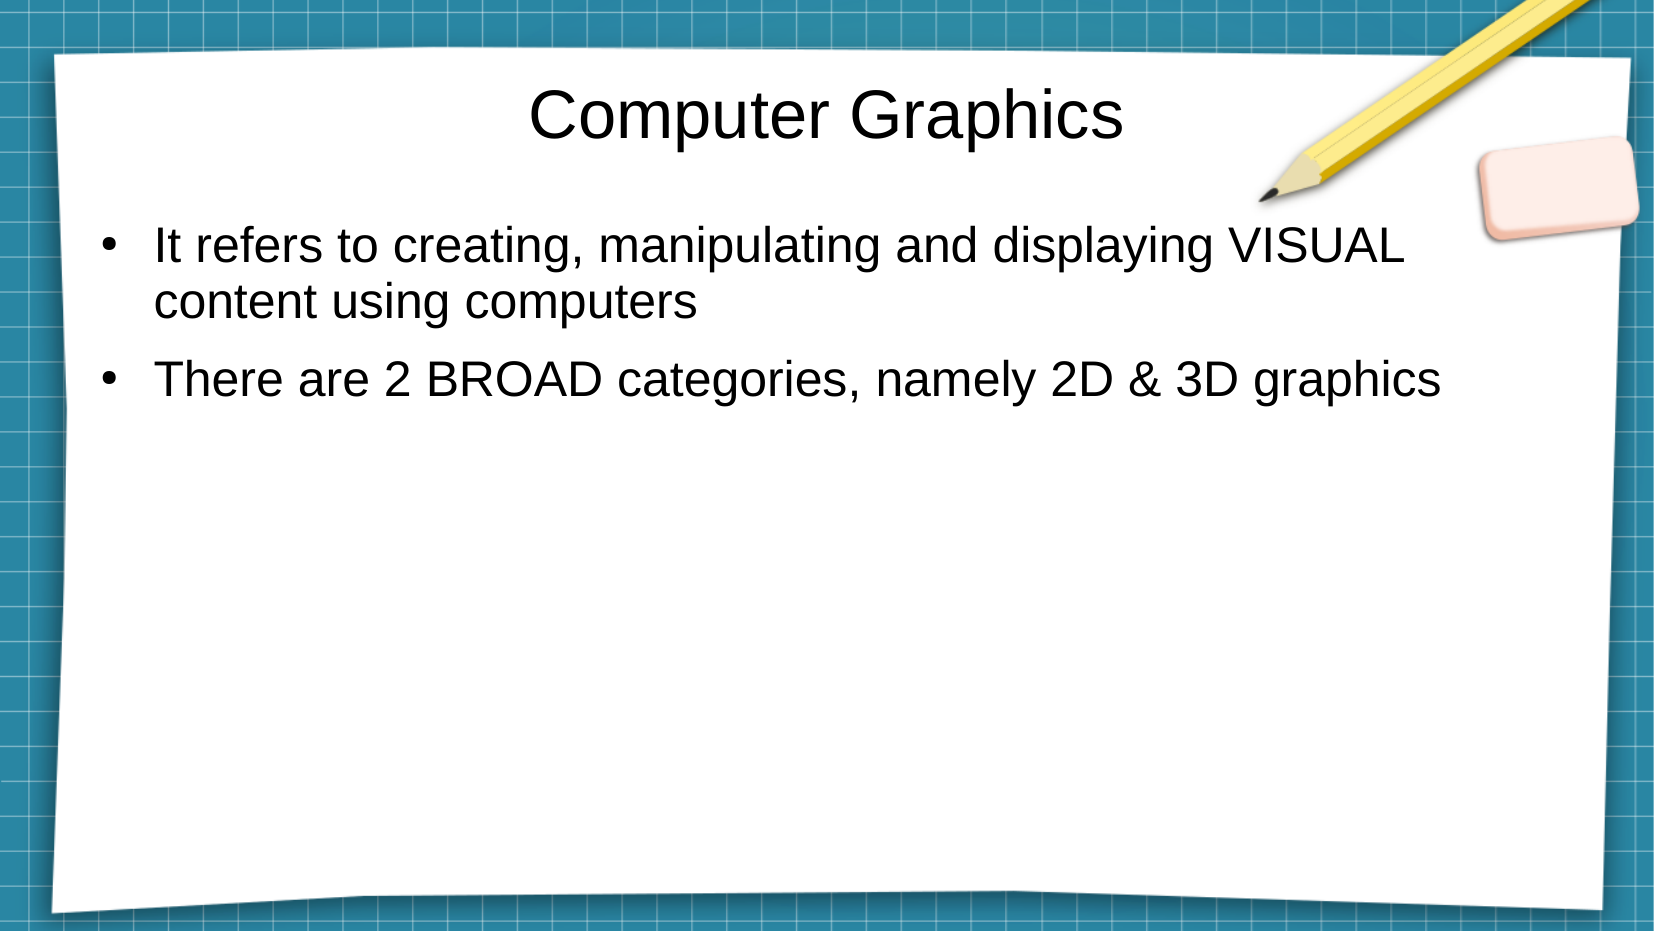

# Computer Graphics
It refers to creating, manipulating and displaying VISUAL content using computers
There are 2 BROAD categories, namely 2D & 3D graphics